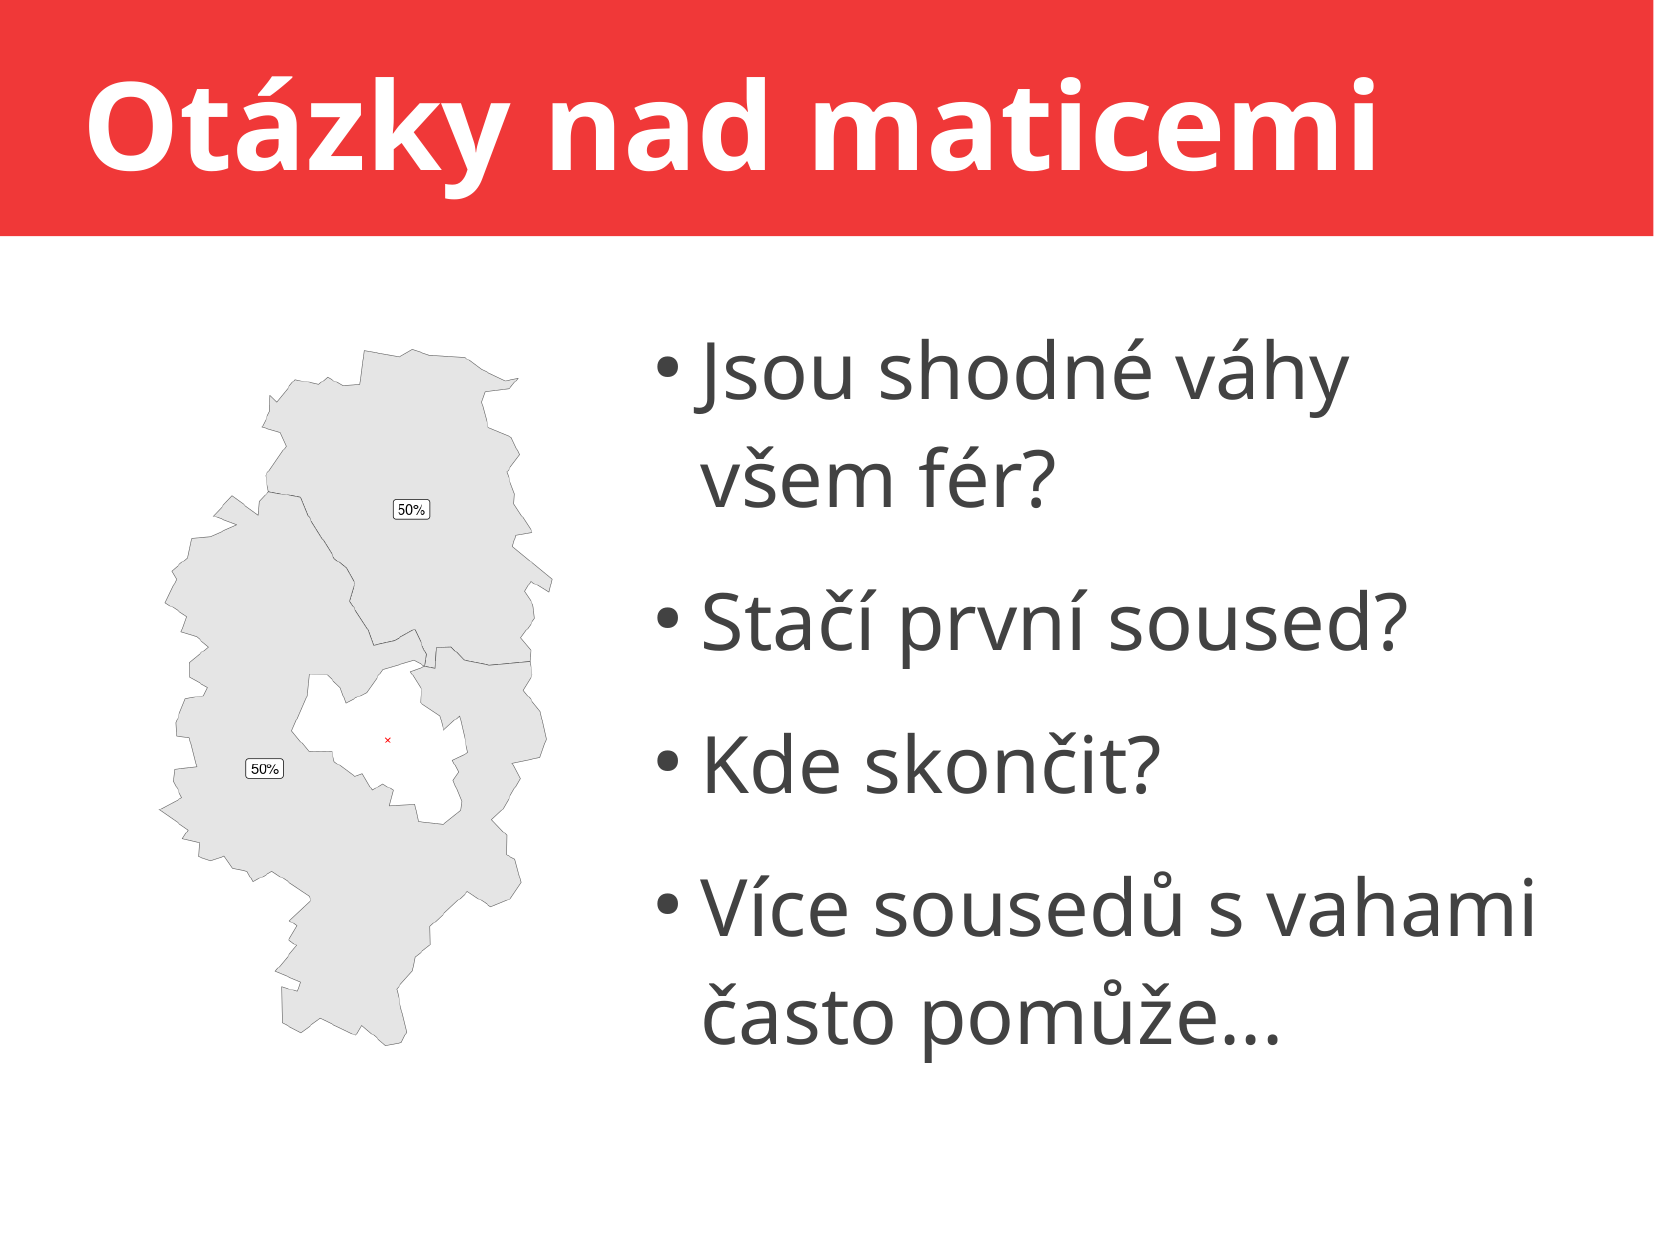

# Otázky nad maticemi
Jsou shodné váhy všem fér?
Stačí první soused?
Kde skončit?
Více sousedů s vahami často pomůže...